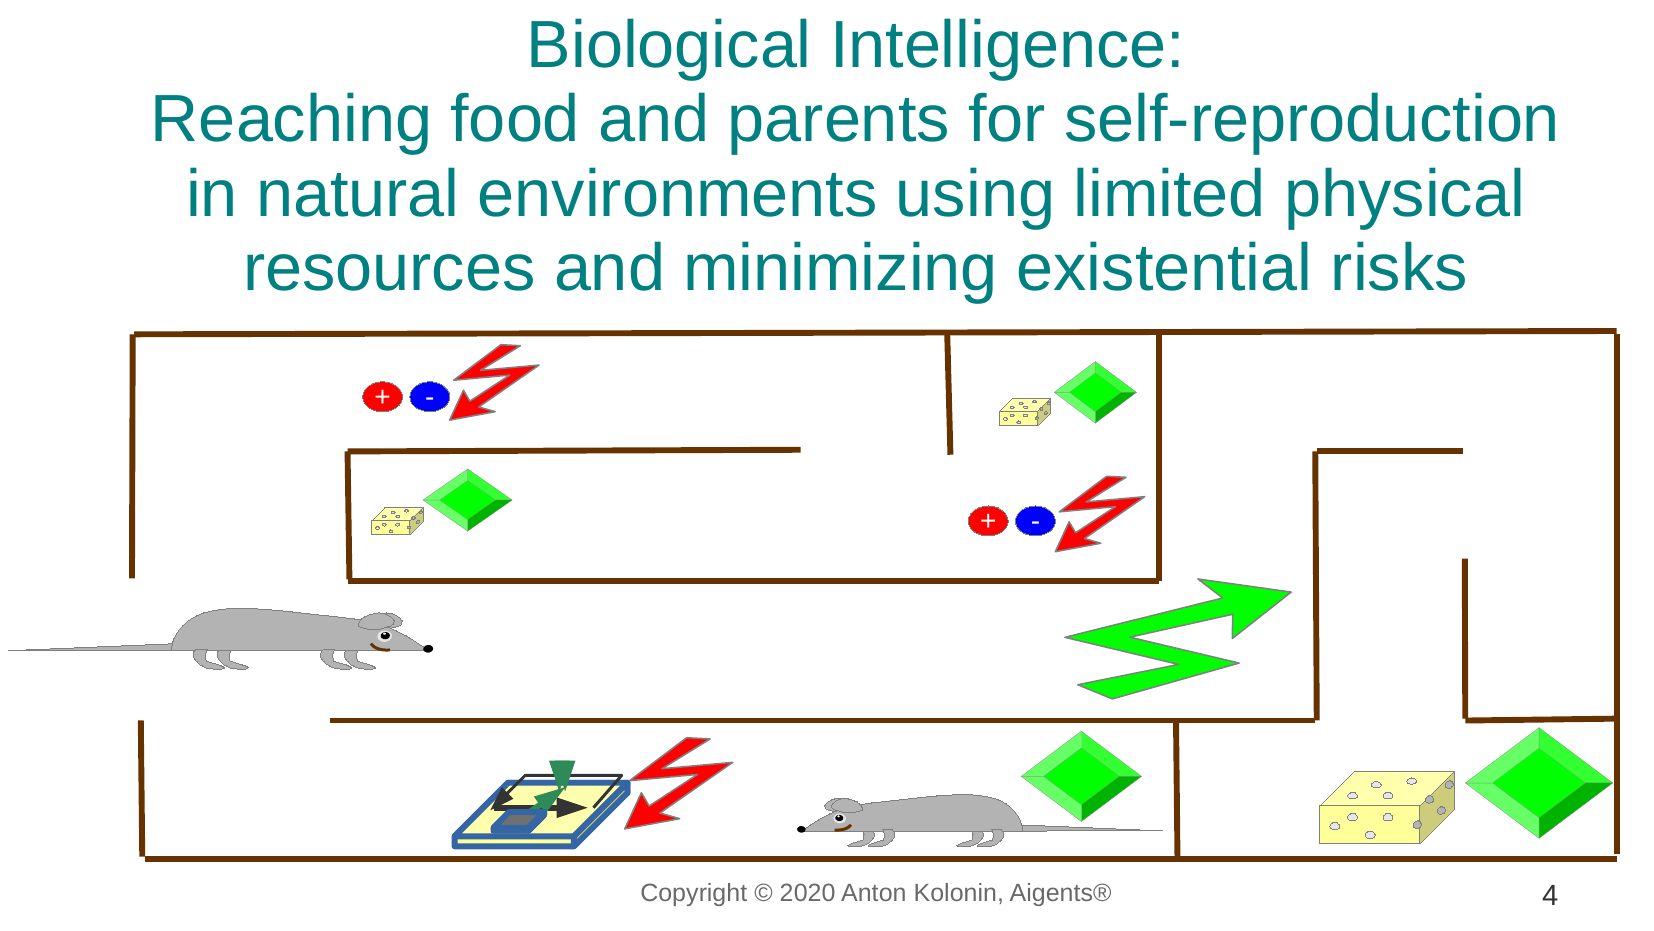

Biological Intelligence:
Reaching food and parents for self-reproduction in natural environments using limited physical resources and minimizing existential risks
-
+
-
+
Copyright © 2020 Anton Kolonin, Aigents®
4